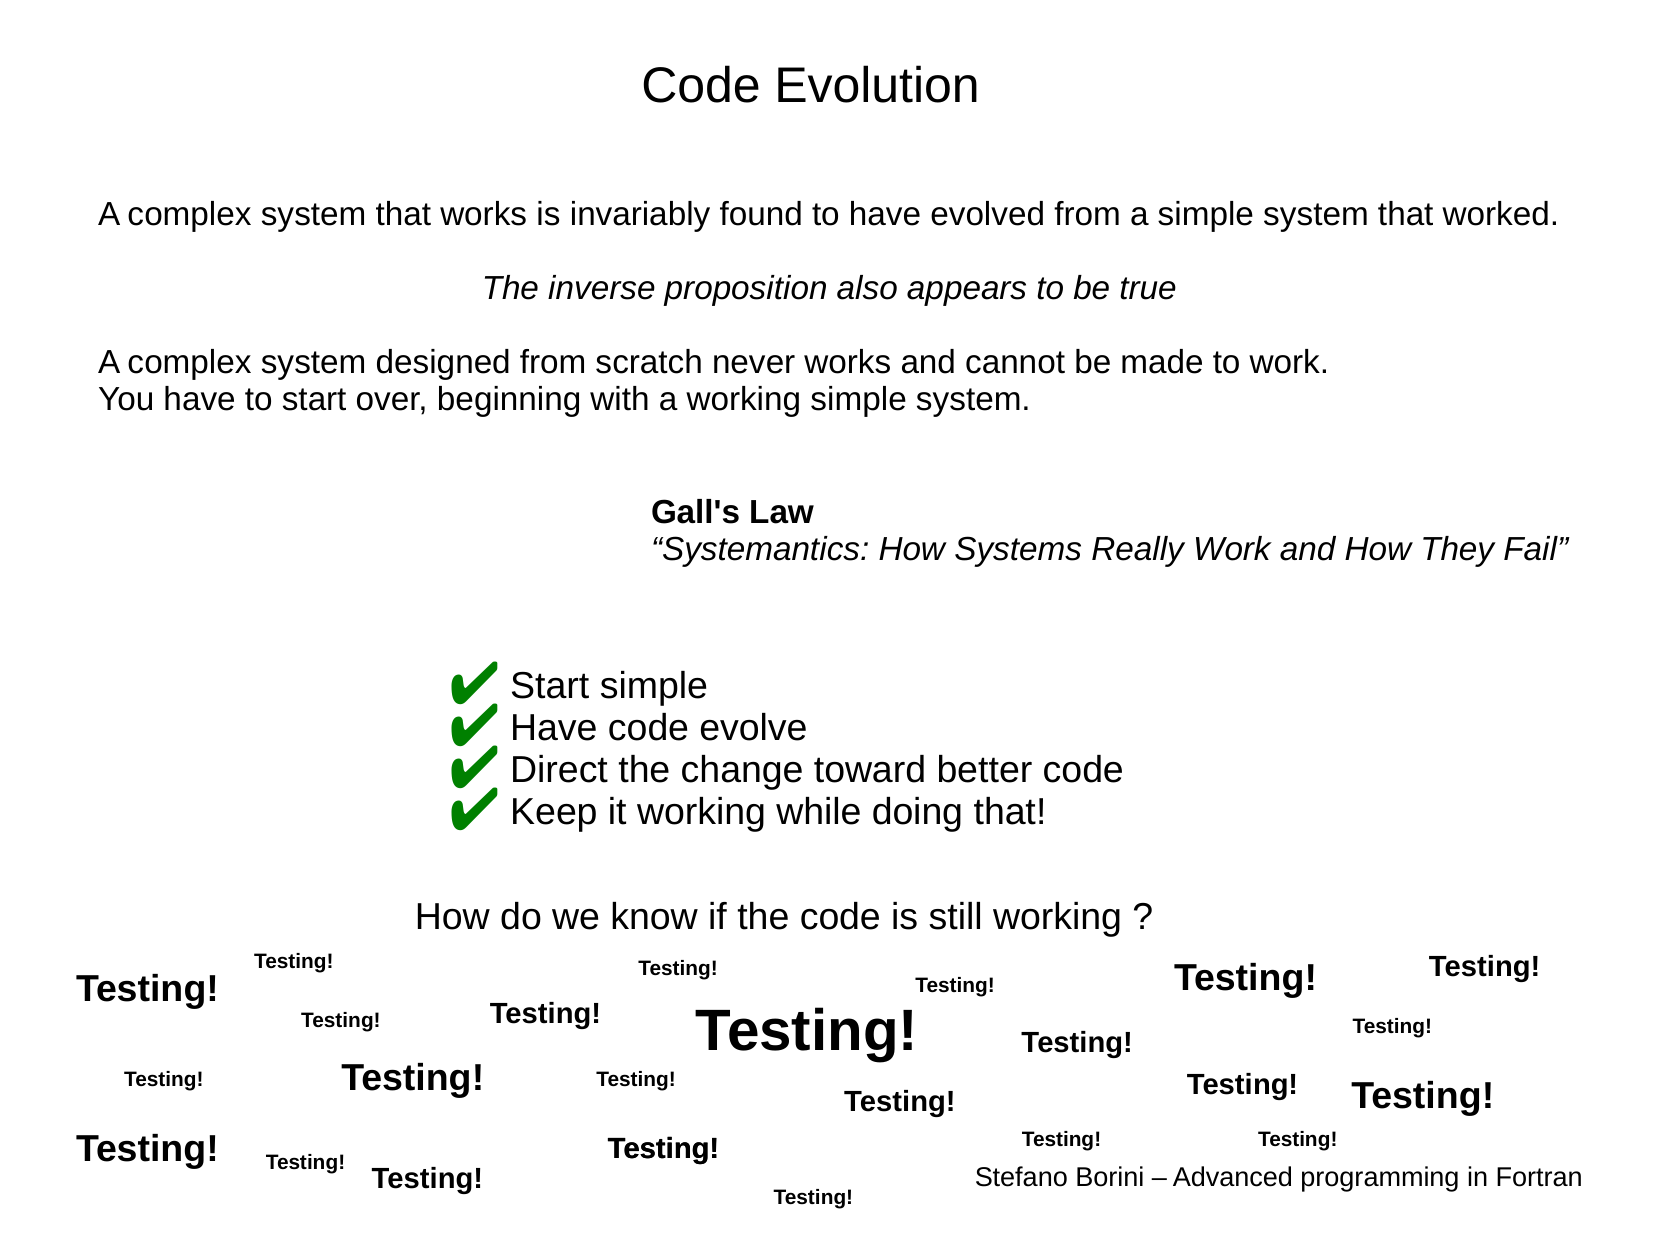

Code Evolution
A complex system that works is invariably found to have evolved from a simple system that worked.
The inverse proposition also appears to be true
A complex system designed from scratch never works and cannot be made to work.
You have to start over, beginning with a working simple system.
Gall's Law
“Systemantics: How Systems Really Work and How They Fail”
 Start simple
 Have code evolve
 Direct the change toward better code
 Keep it working while doing that!
How do we know if the code is still working ?
Testing!
Testing!
Testing!
Testing!
Testing!
Testing!
Testing!
Testing!
Testing!
Testing!
Testing!
Testing!
Testing!
Testing!
Testing!
Testing!
Testing!
Testing!
Testing!
Testing!
Testing!
Testing!
Testing!
Testing!
Stefano Borini – Advanced programming in Fortran
Testing!